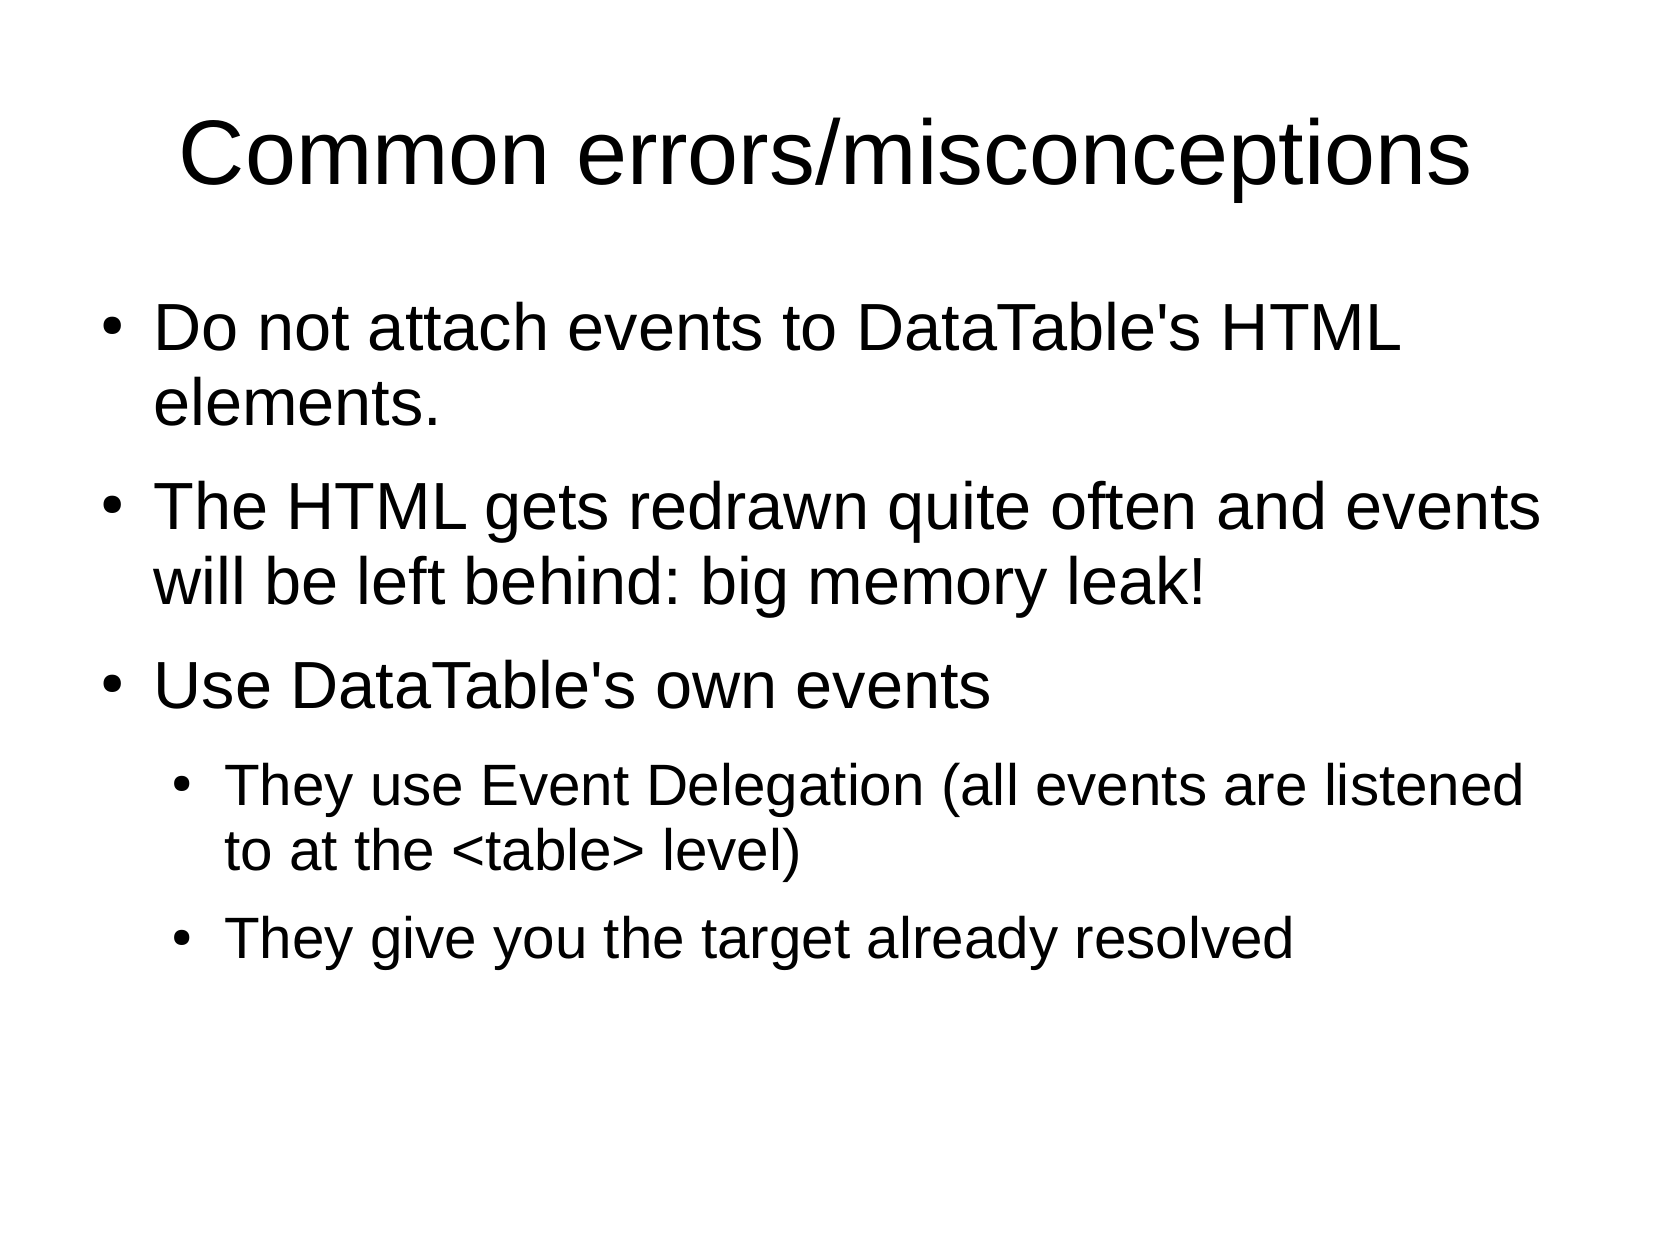

# Common errors/misconceptions
Do not attach events to DataTable's HTML elements.
The HTML gets redrawn quite often and events will be left behind: big memory leak!
Use DataTable's own events
They use Event Delegation (all events are listened to at the <table> level)
They give you the target already resolved